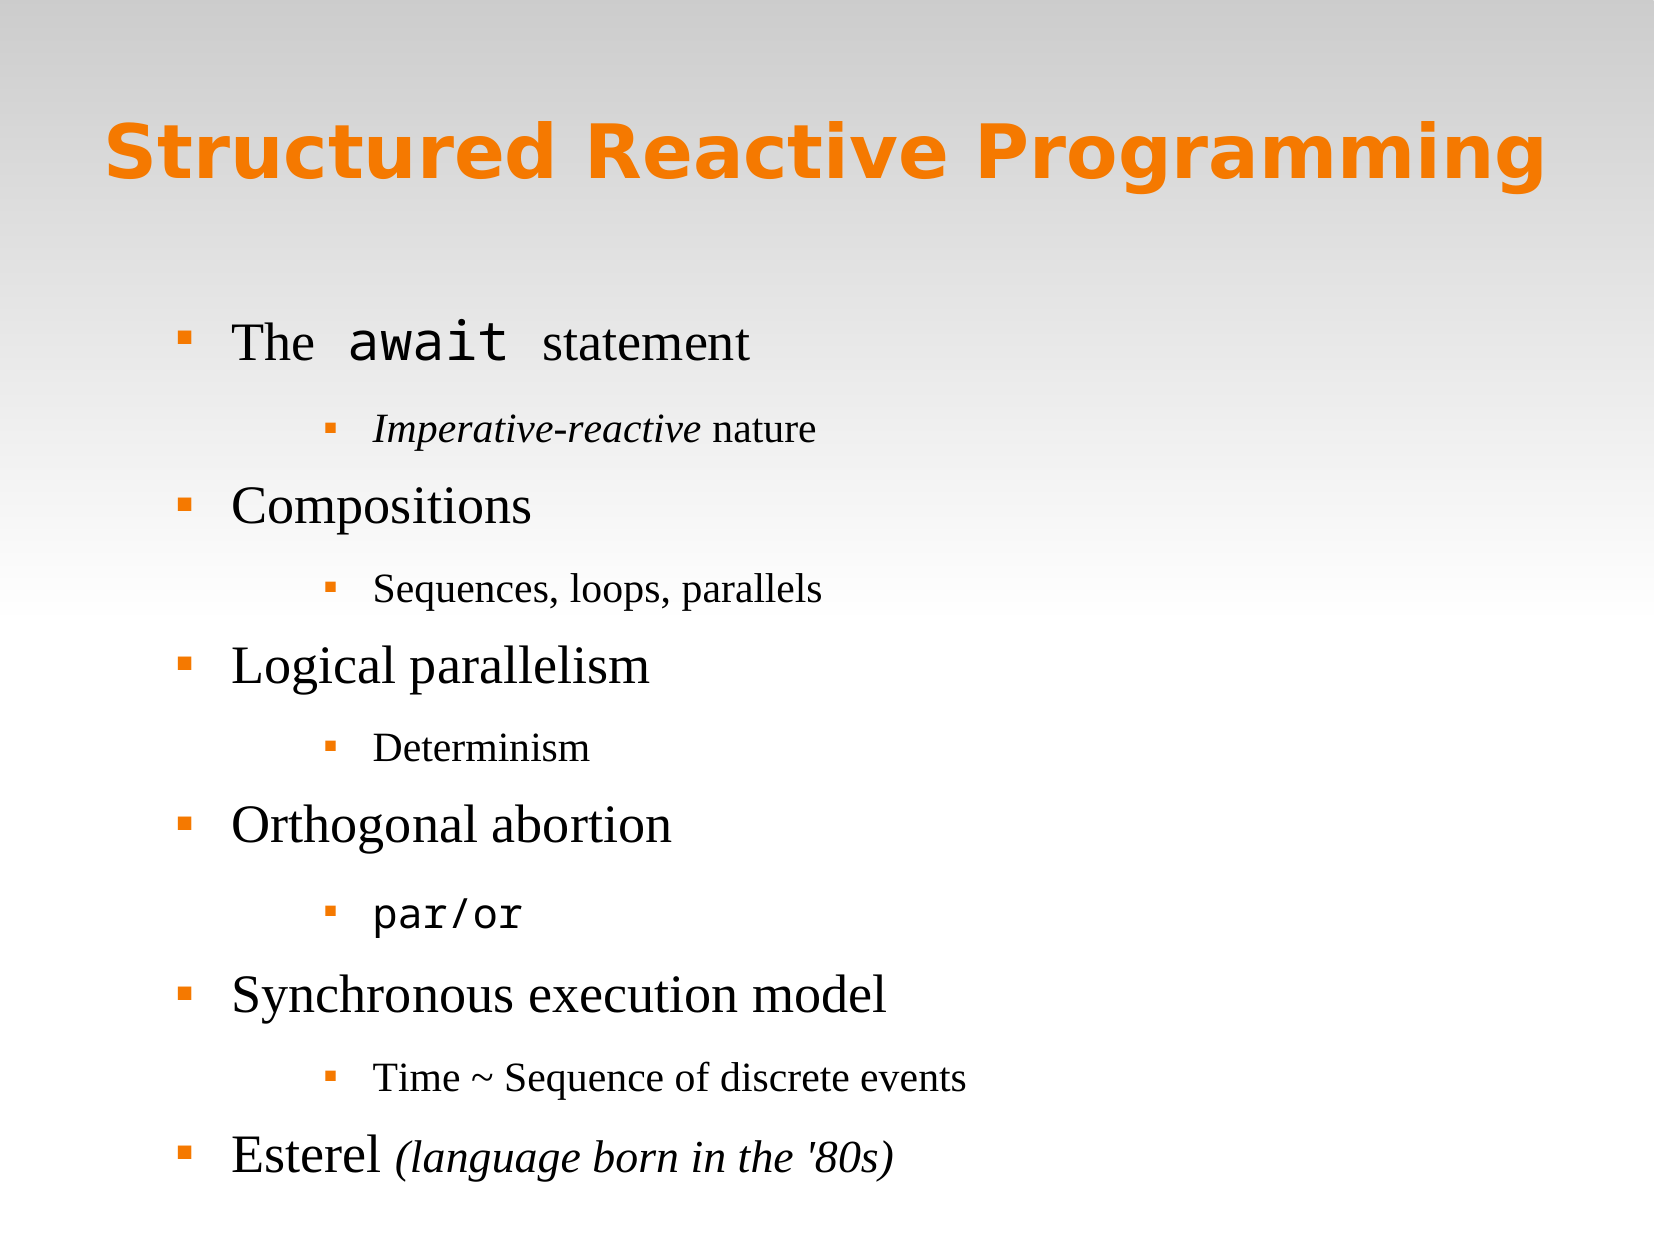

# Structured Reactive Programming
The await statement
Imperative-reactive nature
Compositions
Sequences, loops, parallels
Logical parallelism
Determinism
Orthogonal abortion
par/or
Synchronous execution model
Time ~ Sequence of discrete events
Esterel (language born in the '80s)